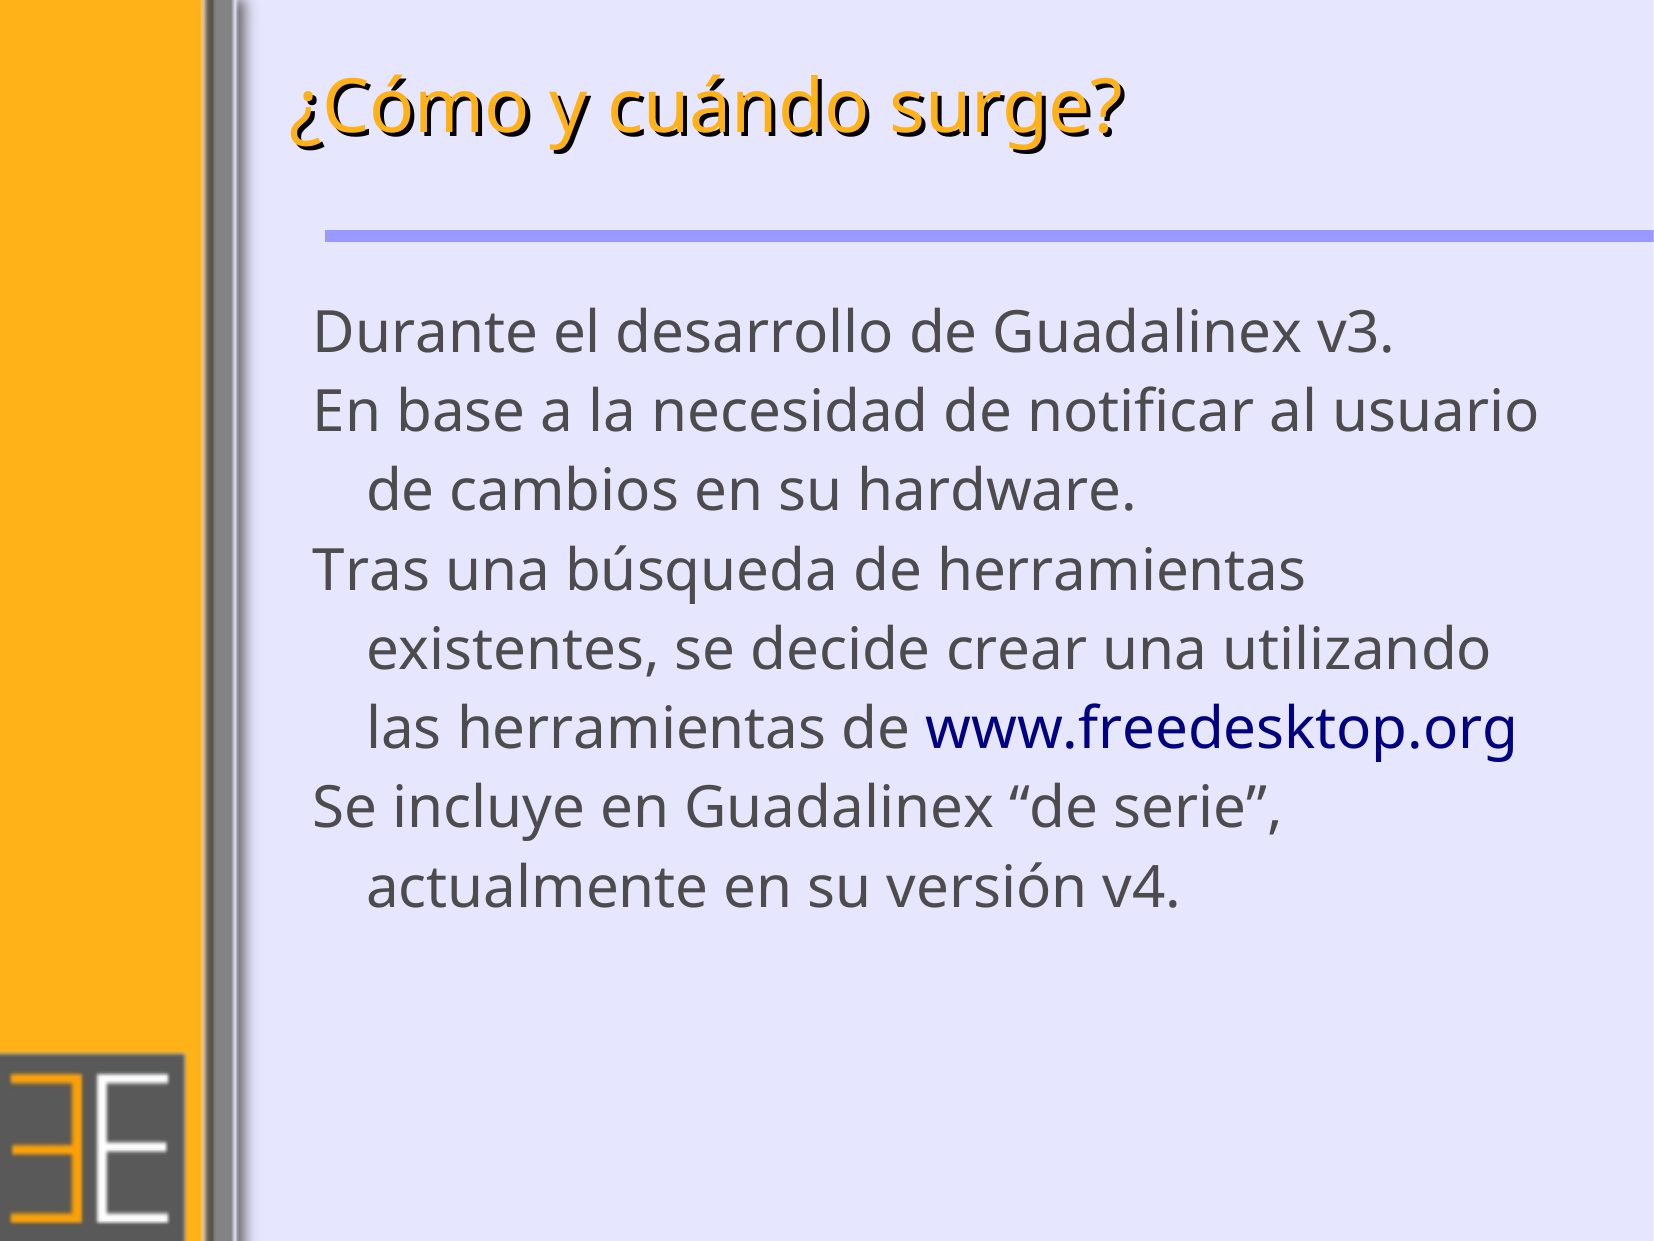

# ¿Cómo y cuándo surge?
Durante el desarrollo de Guadalinex v3.
En base a la necesidad de notificar al usuario de cambios en su hardware.
Tras una búsqueda de herramientas existentes, se decide crear una utilizando las herramientas de www.freedesktop.org
Se incluye en Guadalinex “de serie”, actualmente en su versión v4.